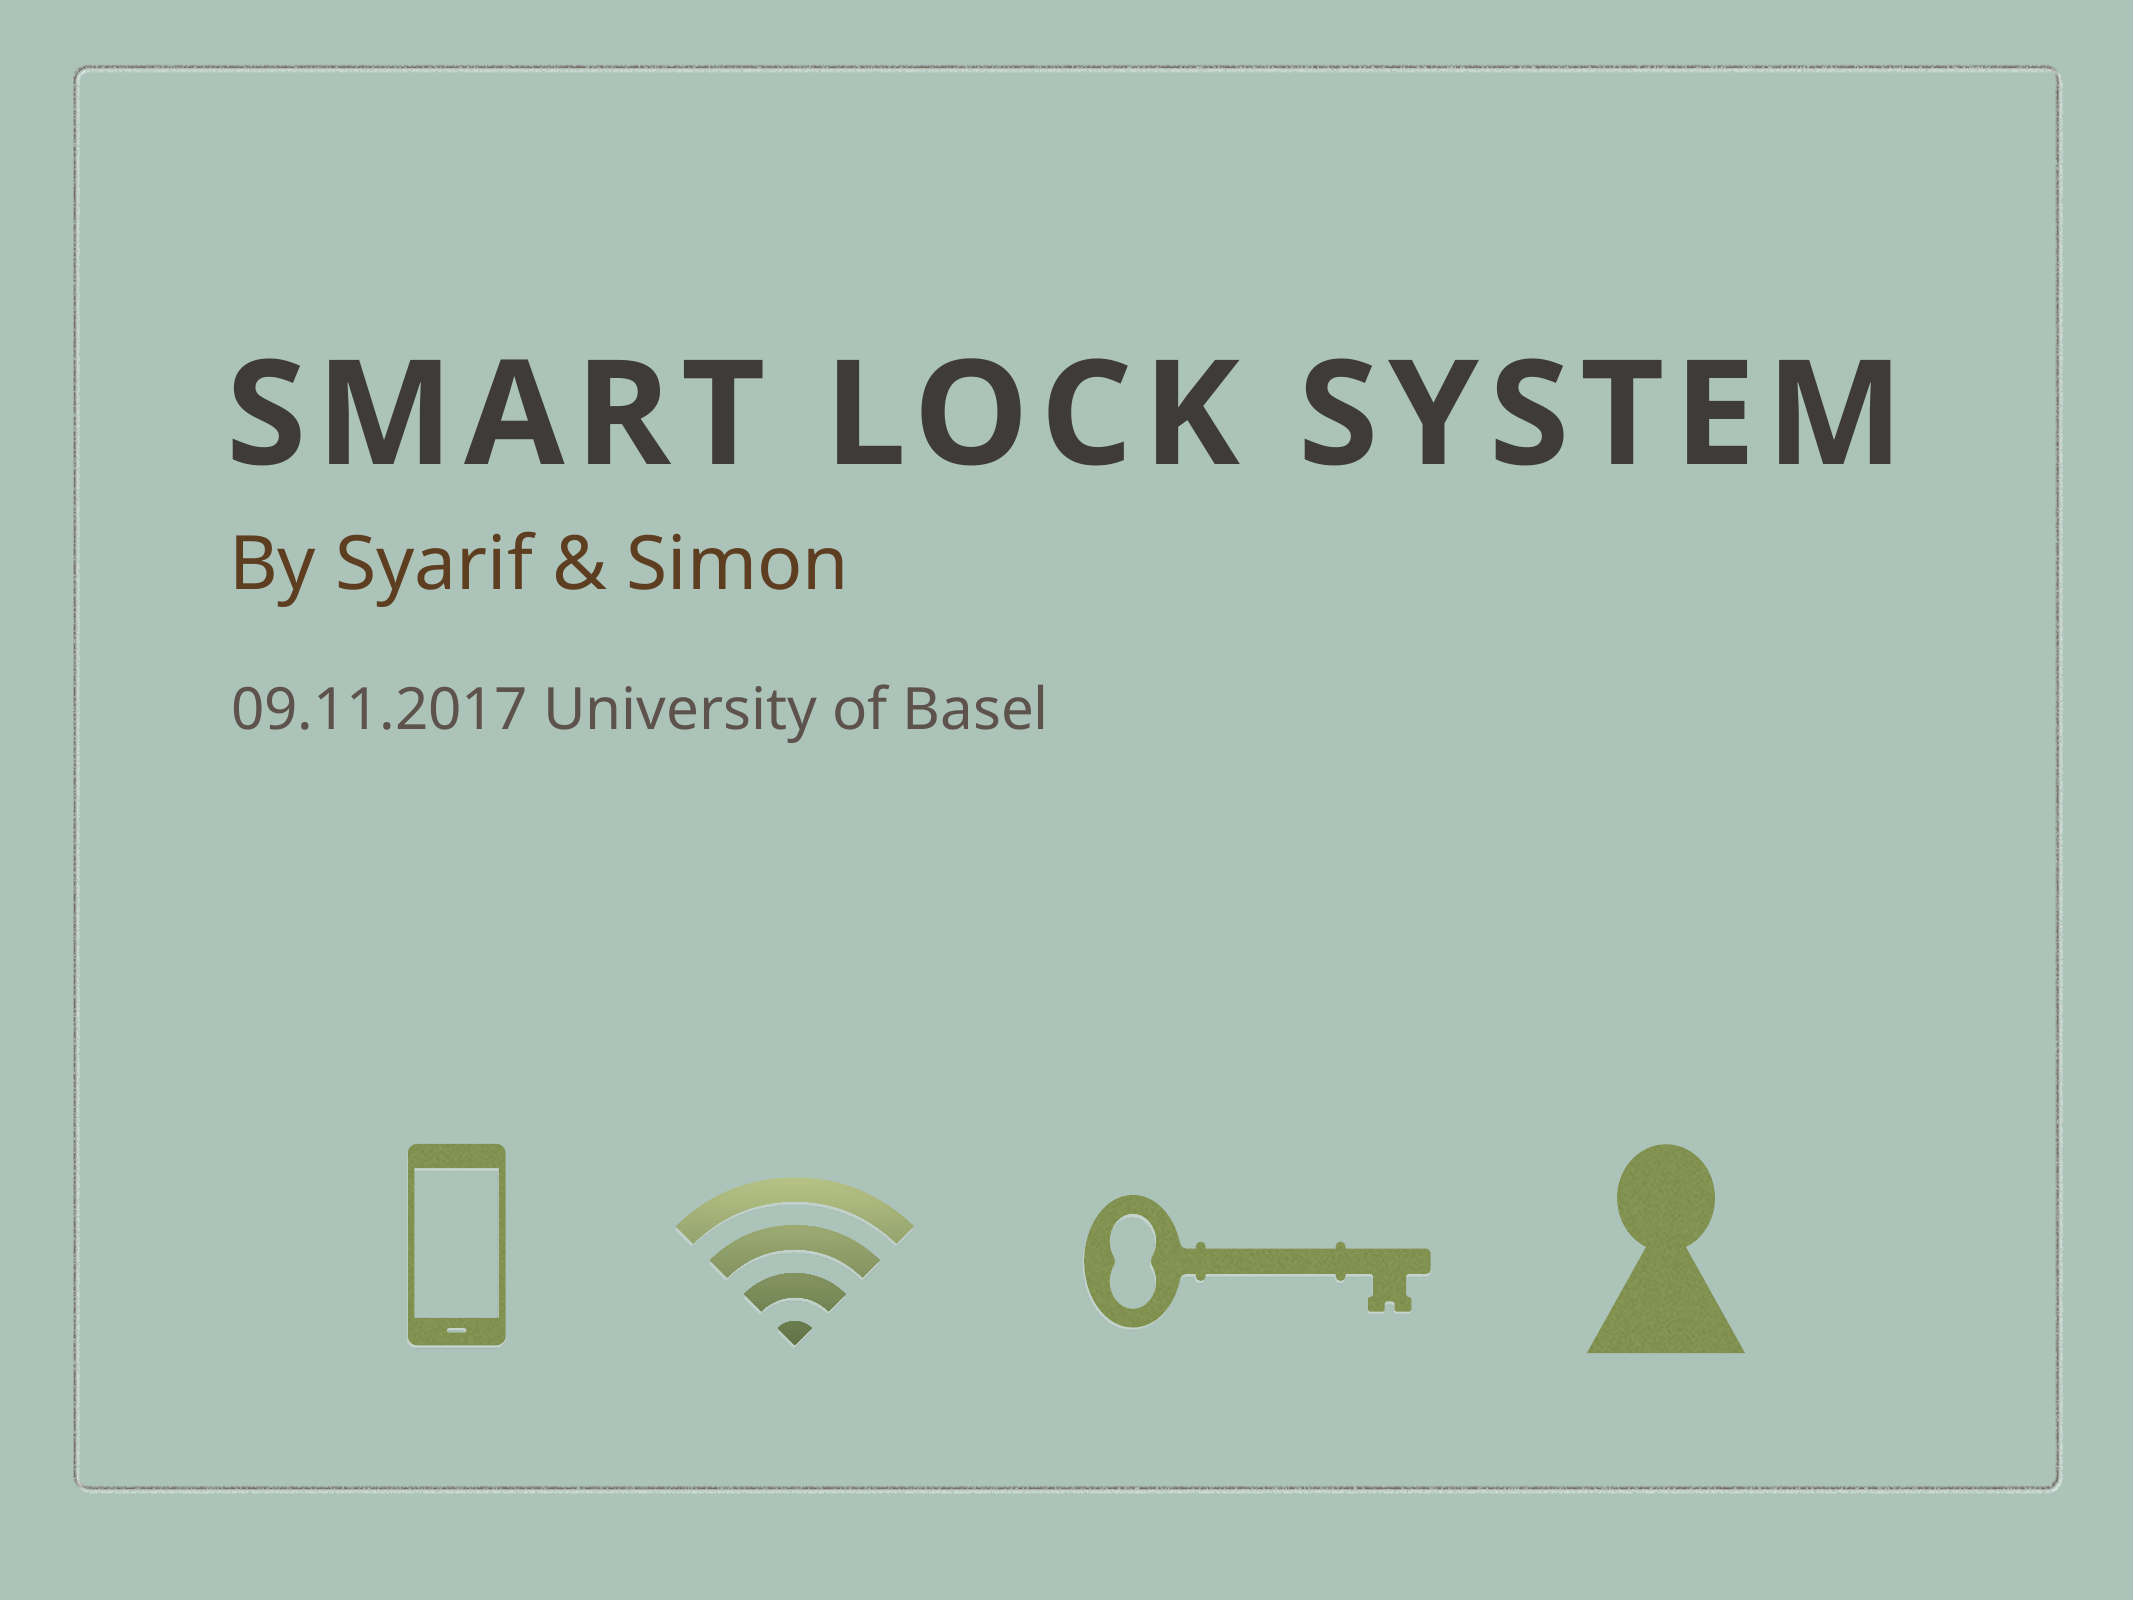

# SMART LOCK system
By Syarif & Simon
	09.11.2017 University of Basel